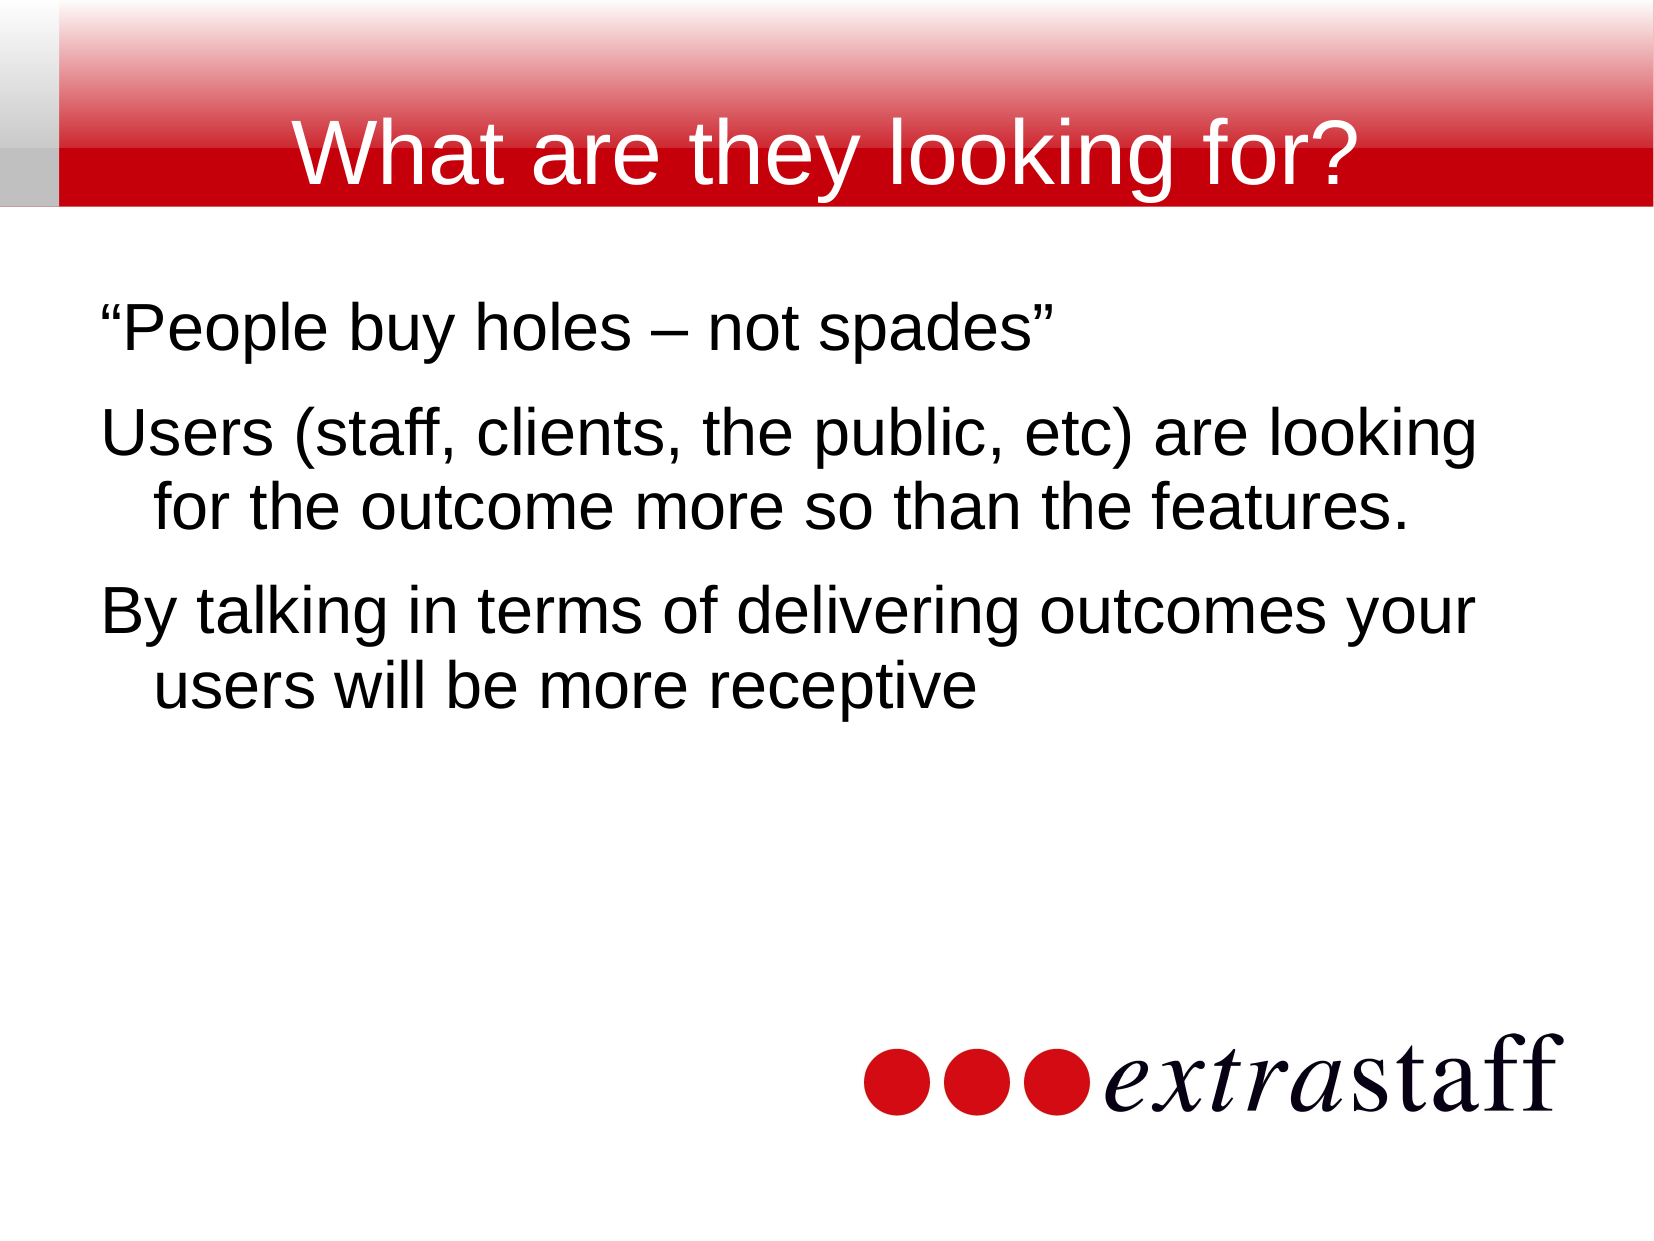

# What are they looking for?
“People buy holes – not spades”
Users (staff, clients, the public, etc) are looking for the outcome more so than the features.
By talking in terms of delivering outcomes your users will be more receptive